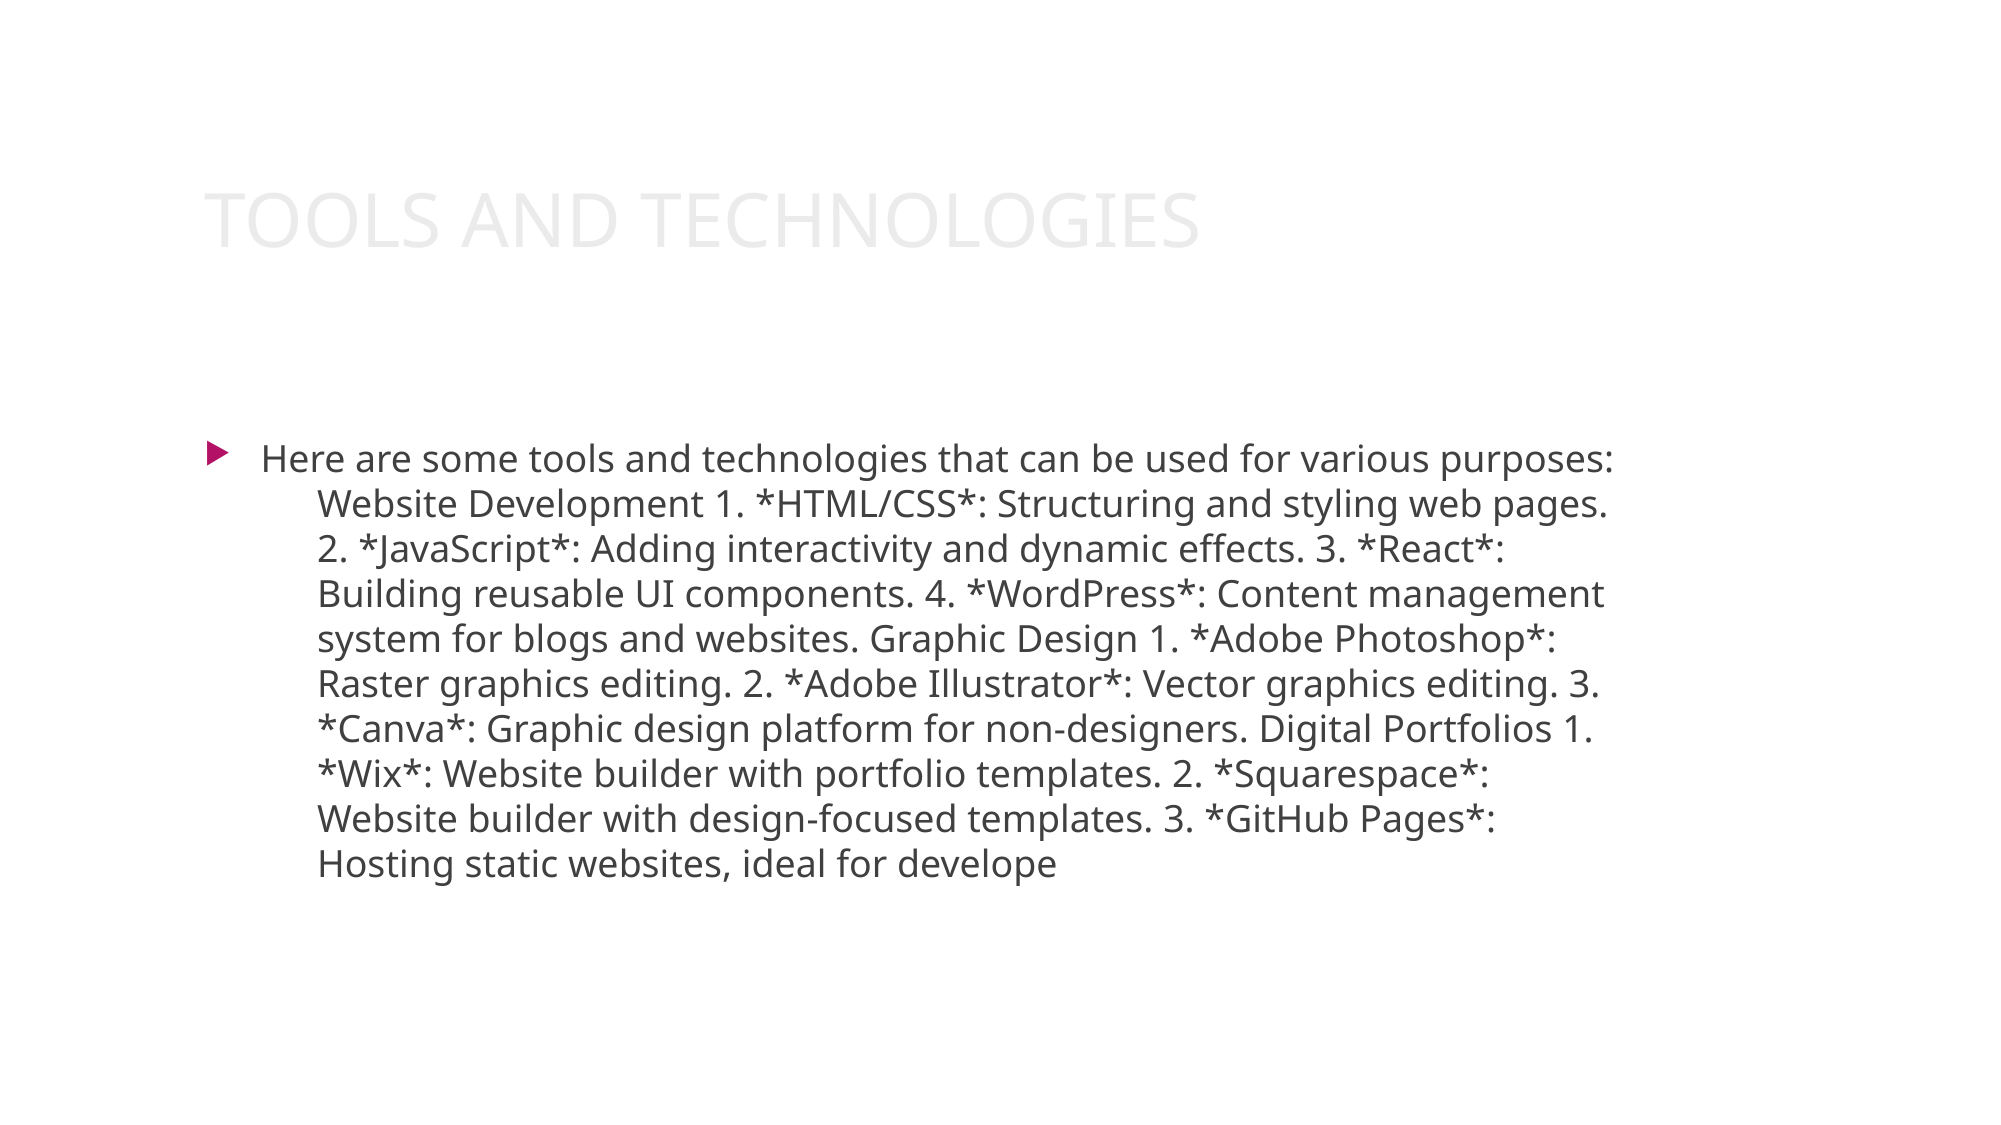

# TOOLS AND TECHNOLOGIES
Here are some tools and technologies that can be used for various purposes: Website Development 1. *HTML/CSS*: Structuring and styling web pages. 2. *JavaScript*: Adding interactivity and dynamic effects. 3. *React*: Building reusable UI components. 4. *WordPress*: Content management system for blogs and websites. Graphic Design 1. *Adobe Photoshop*: Raster graphics editing. 2. *Adobe Illustrator*: Vector graphics editing. 3. *Canva*: Graphic design platform for non-designers. Digital Portfolios 1. *Wix*: Website builder with portfolio templates. 2. *Squarespace*: Website builder with design-focused templates. 3. *GitHub Pages*: Hosting static websites, ideal for develope